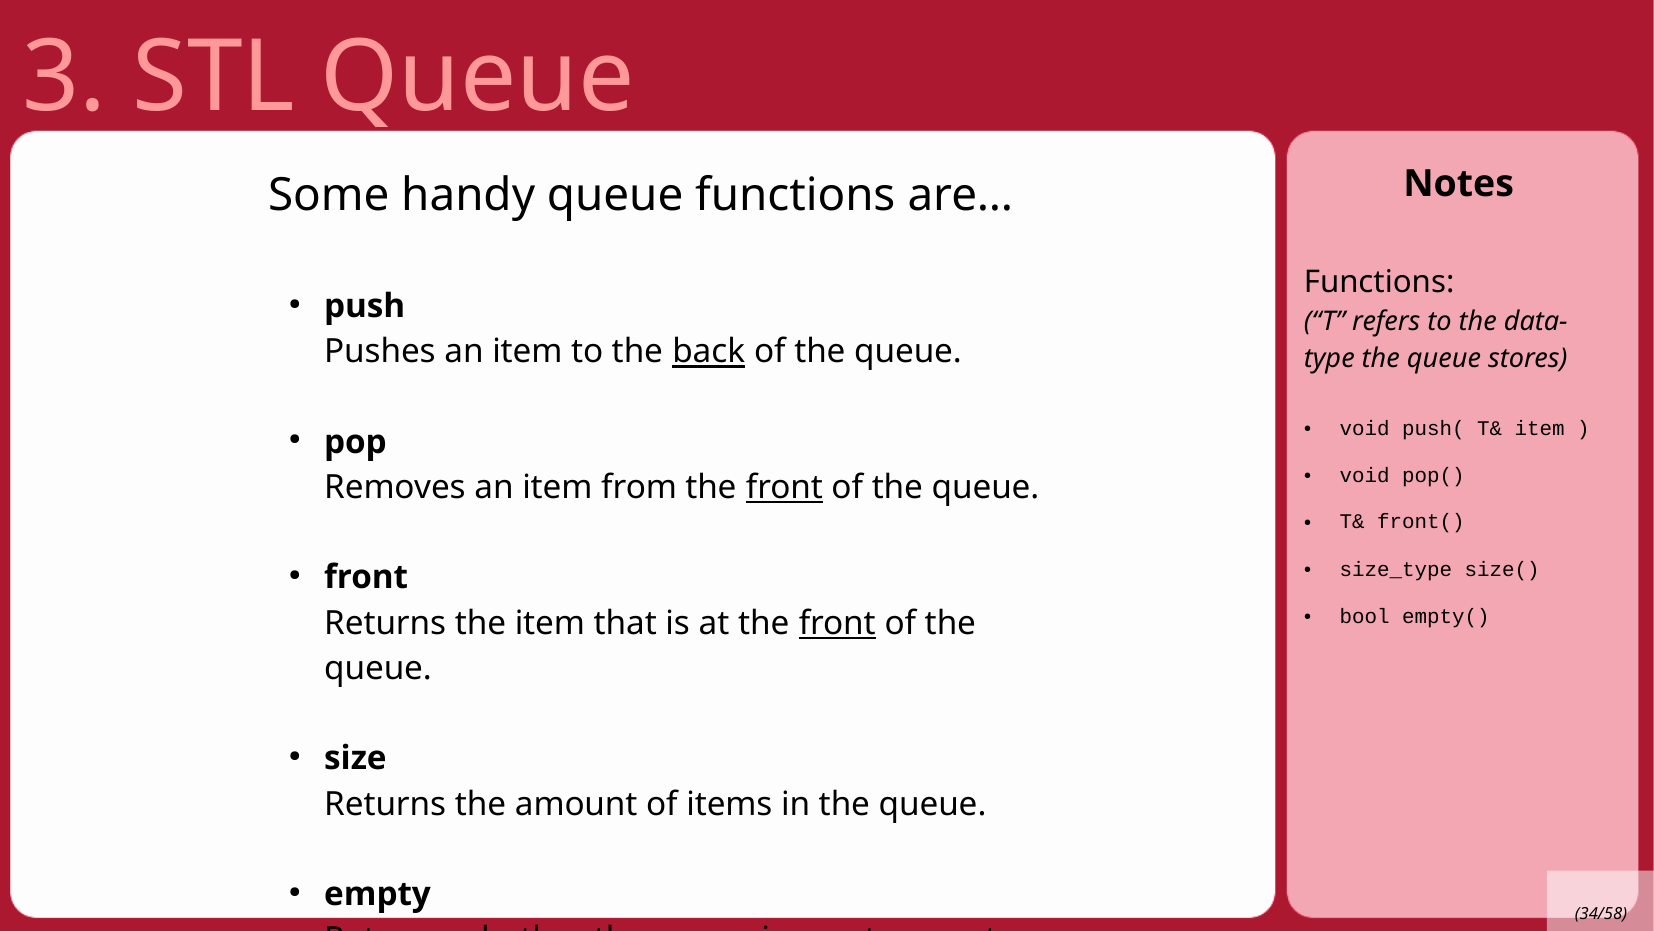

# 3. STL Queue
Notes
Functions:
(“T” refers to the data-type the queue stores)
void push( T& item )
void pop()
T& front()
size_type size()
bool empty()
Some handy queue functions are…
push
Pushes an item to the back of the queue.
pop
Removes an item from the front of the queue.
front
Returns the item that is at the front of the queue.
size
Returns the amount of items in the queue.
empty
Returns whether the queue is empty or not.